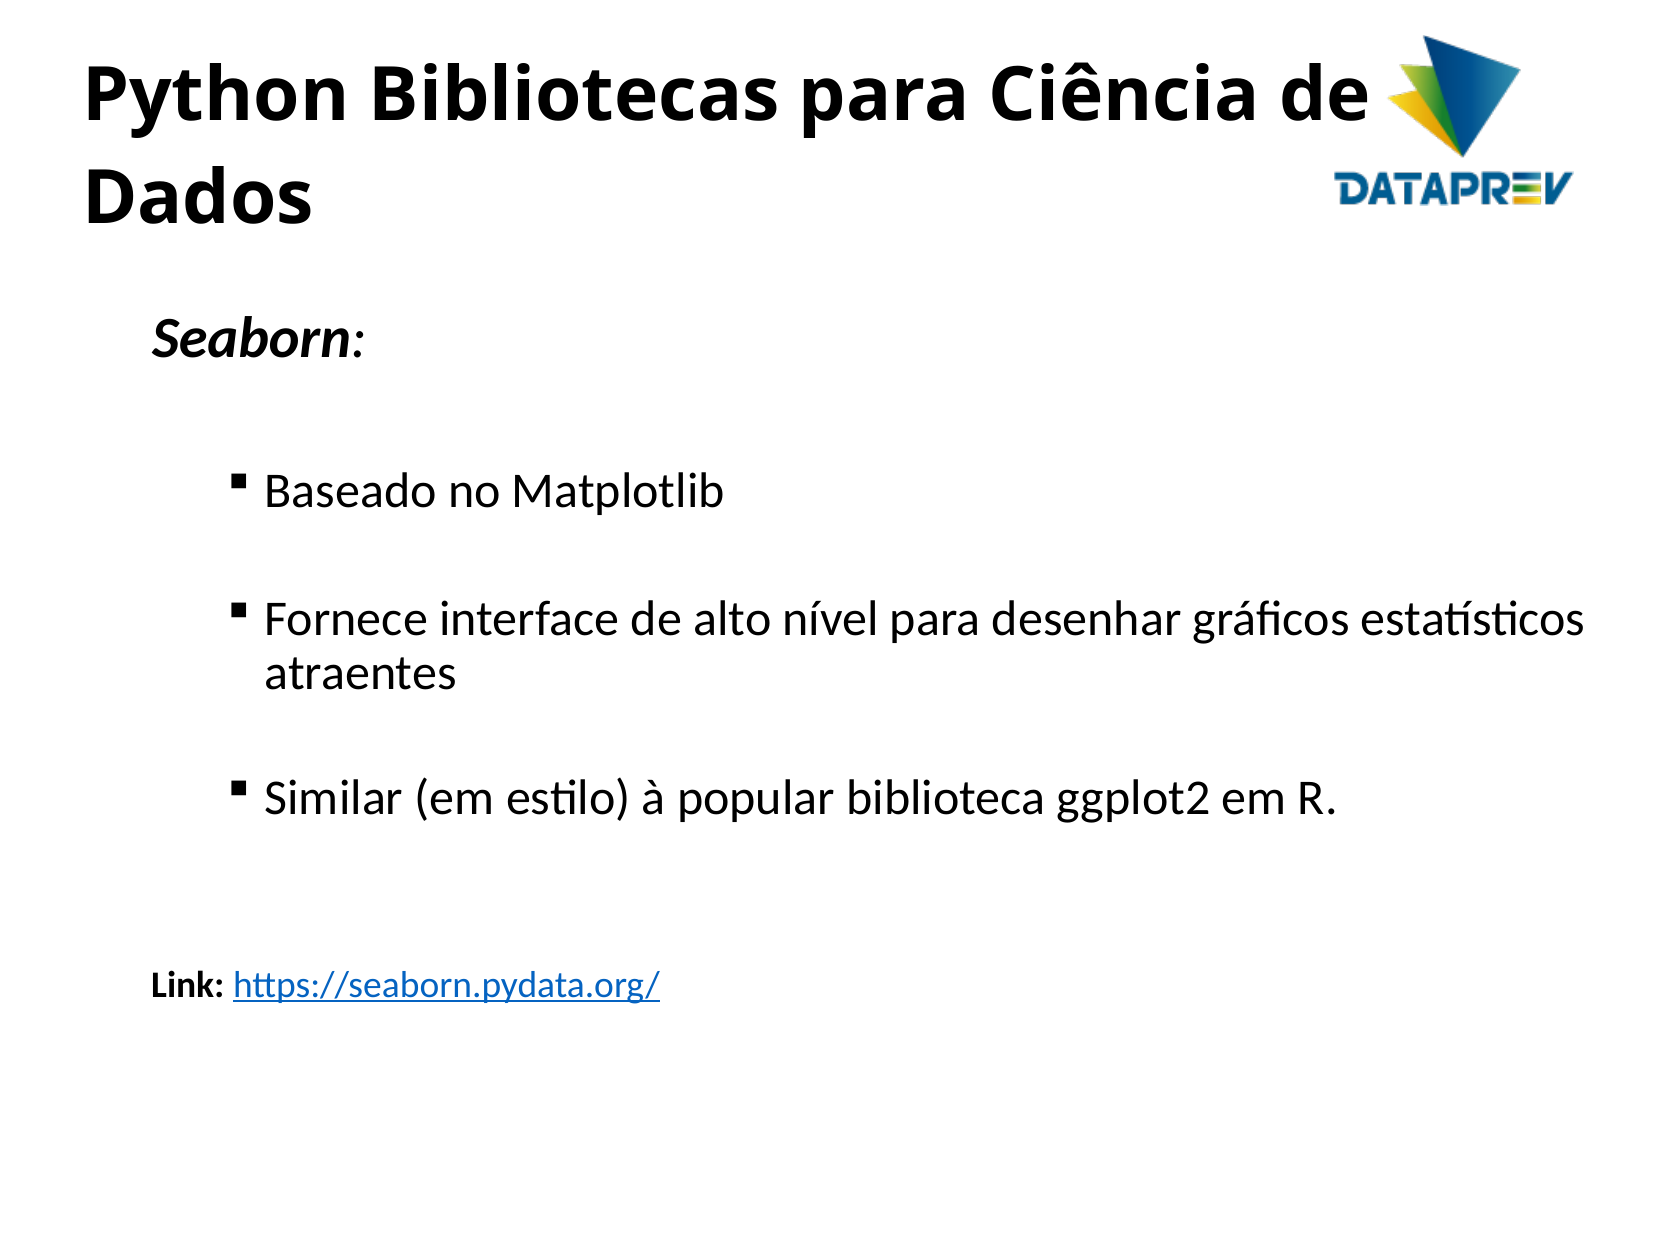

# Python Bibliotecas para Ciência de Dados
Seaborn:
Baseado no Matplotlib
Fornece interface de alto nível para desenhar gráficos estatísticos atraentes
Similar (em estilo) à popular biblioteca ggplot2 em R.
Link: https://seaborn.pydata.org/